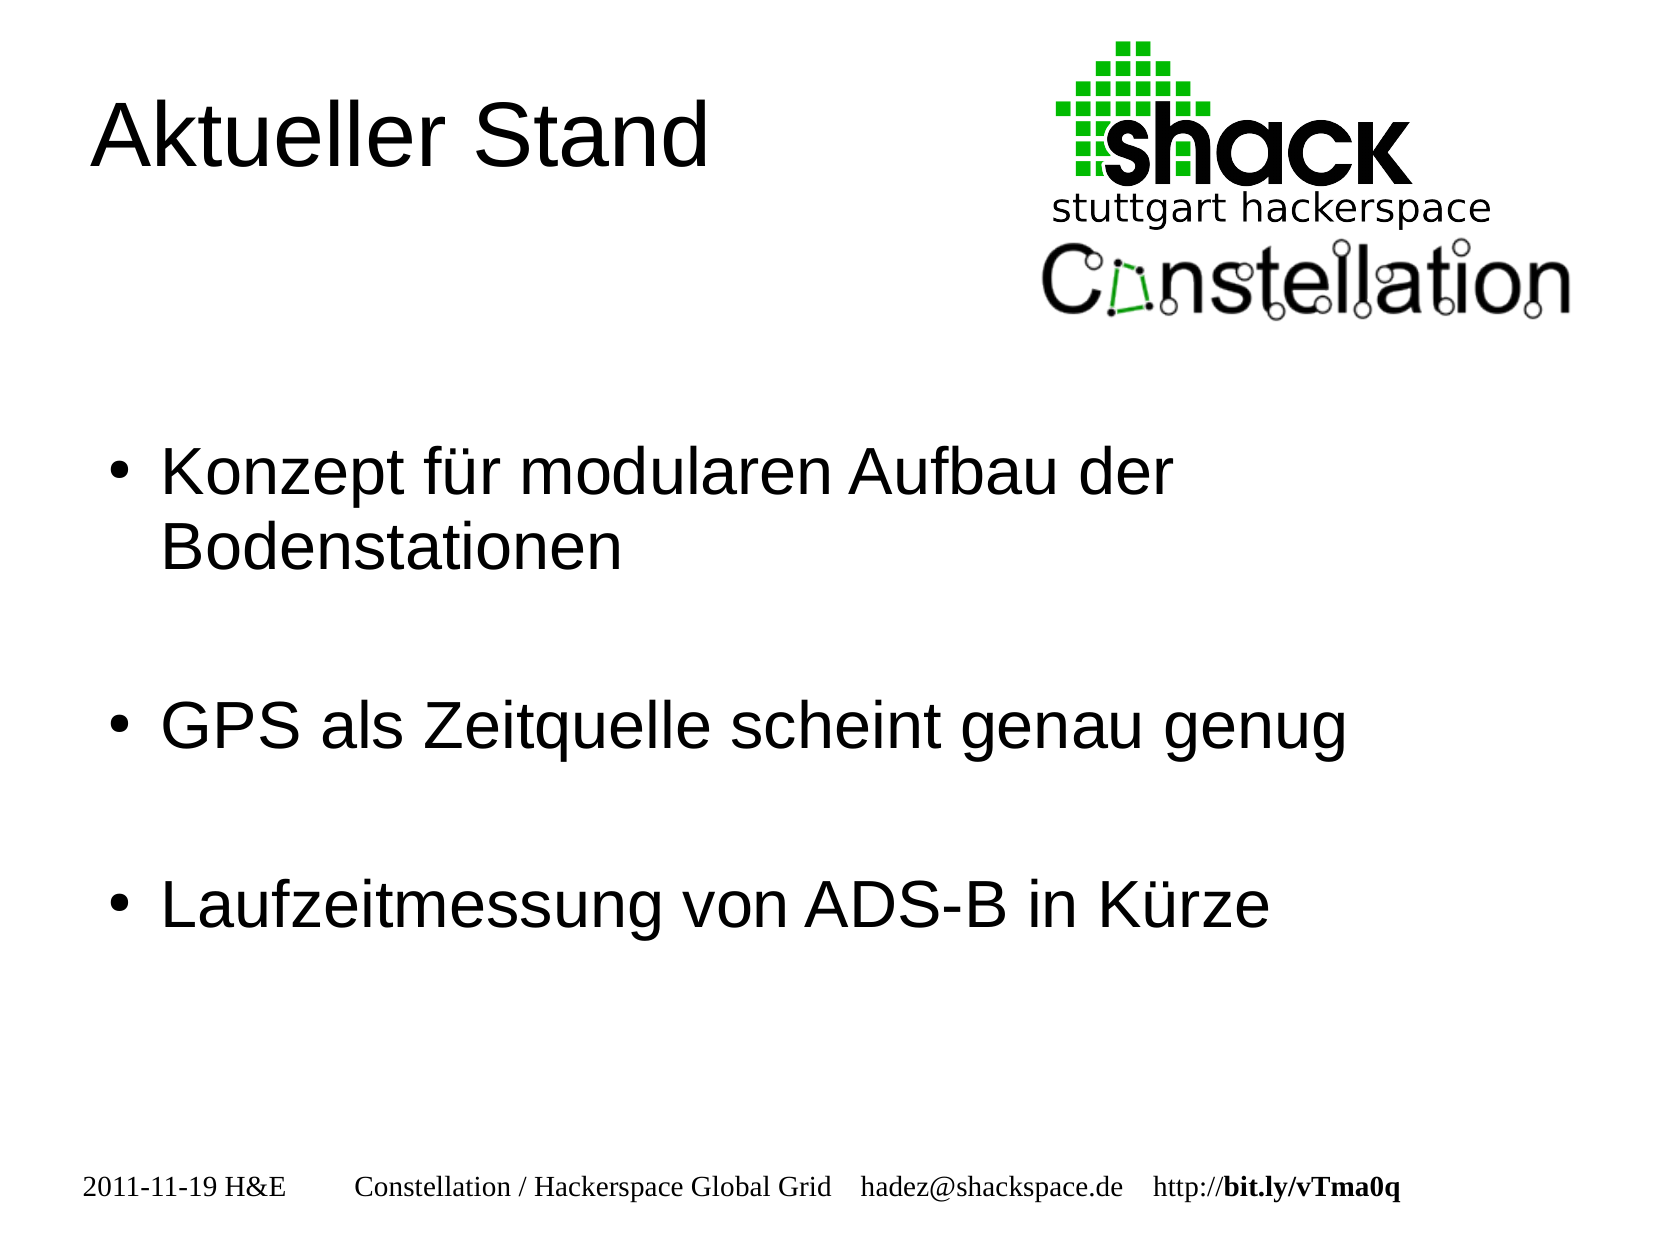

# Aktueller Stand
Konzept für modularen Aufbau der Bodenstationen
GPS als Zeitquelle scheint genau genug
Laufzeitmessung von ADS-B in Kürze